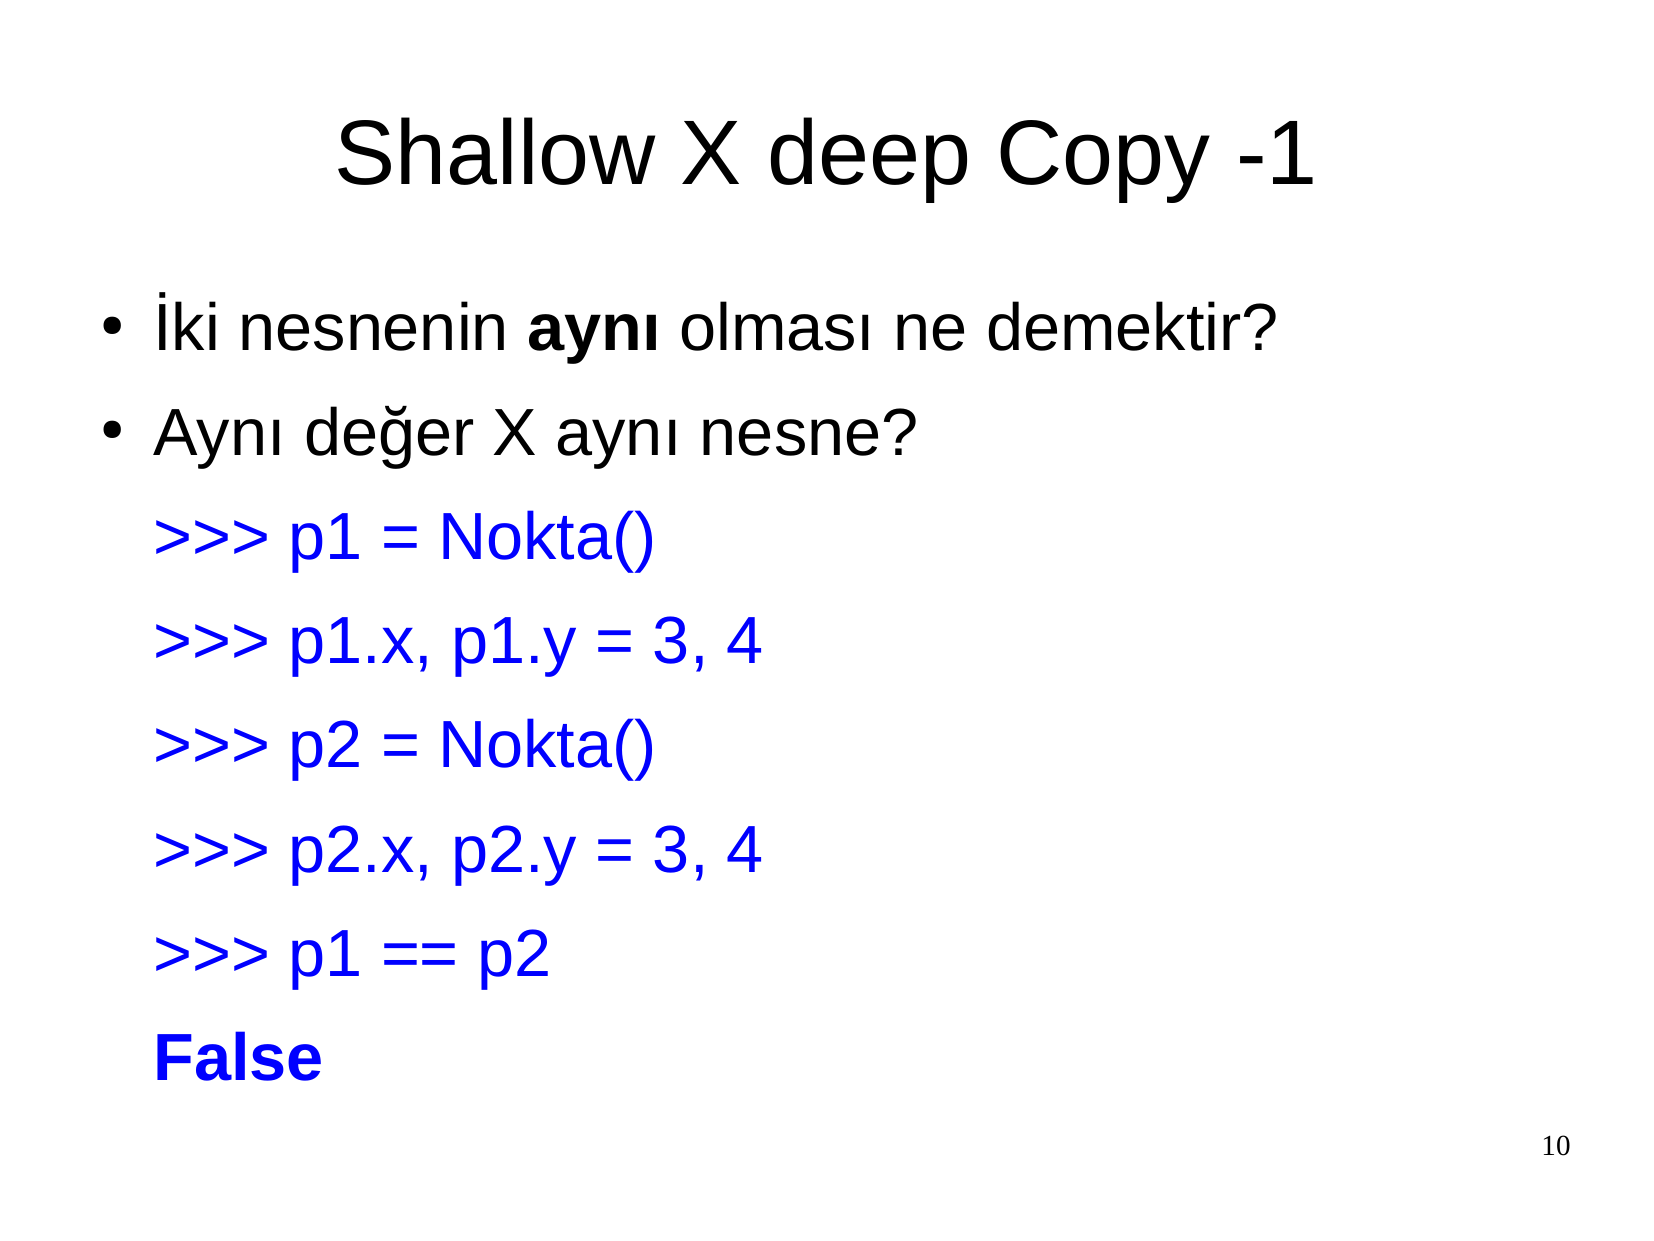

# Shallow X deep Copy -1
İki nesnenin aynı olması ne demektir?
Aynı değer X aynı nesne?
>>> p1 = Nokta()
>>> p1.x, p1.y = 3, 4
>>> p2 = Nokta()
>>> p2.x, p2.y = 3, 4
>>> p1 == p2
False
10